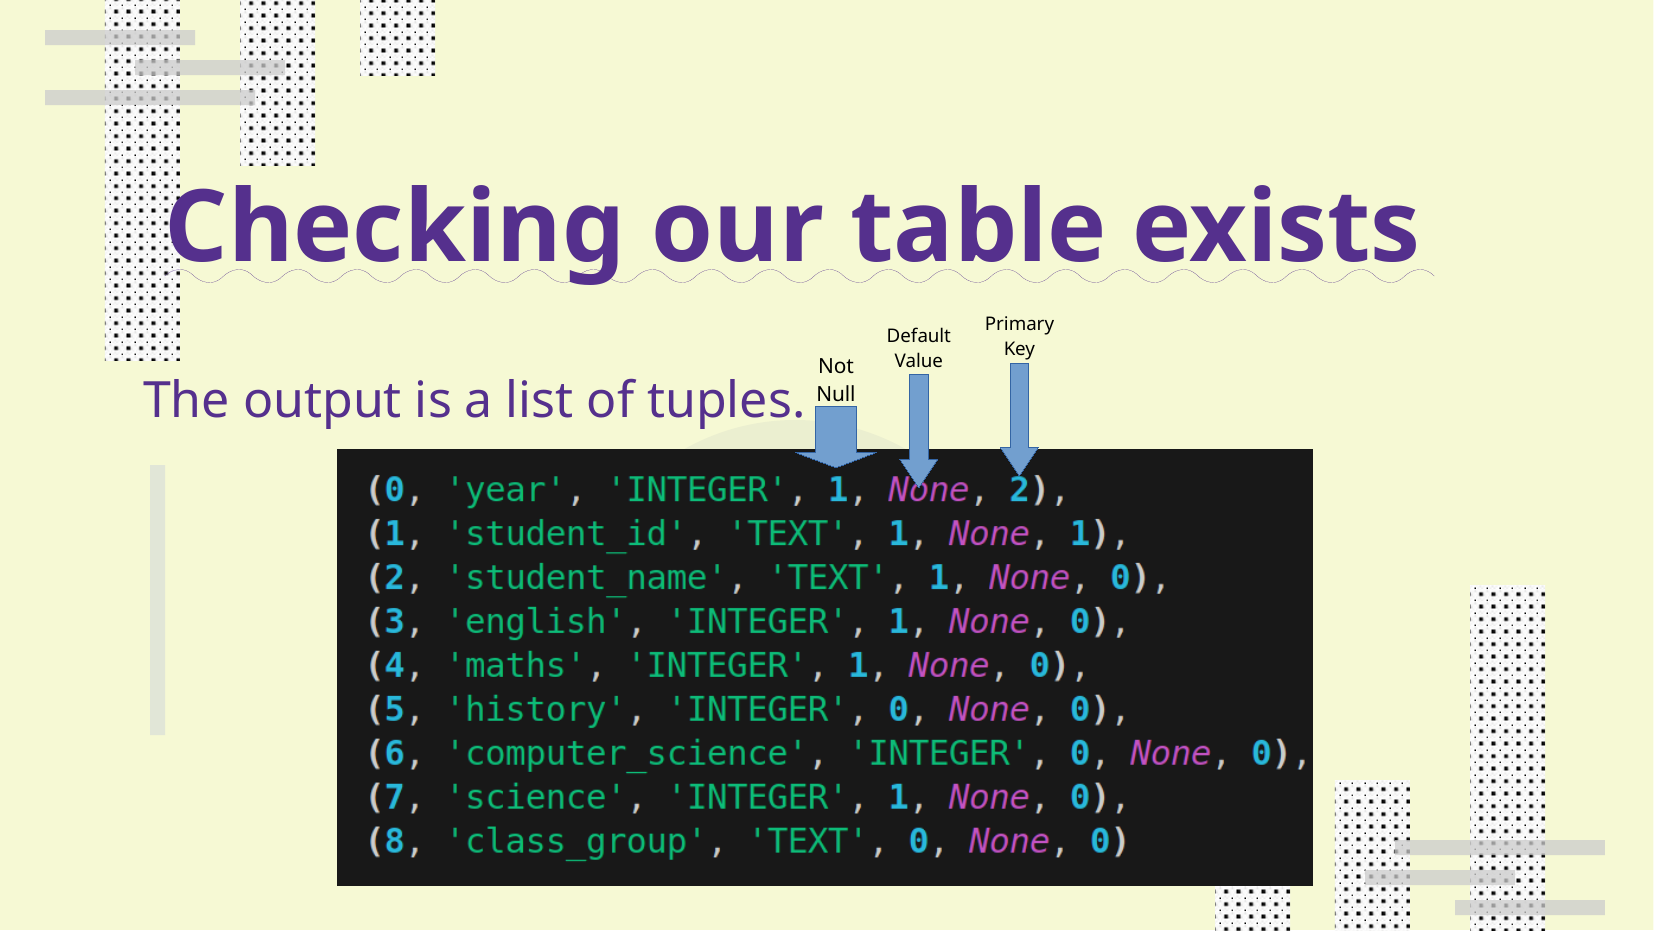

# Checking our table exists
The output is a list of tuples.
Primary
Key
Default
Value
Not
Null